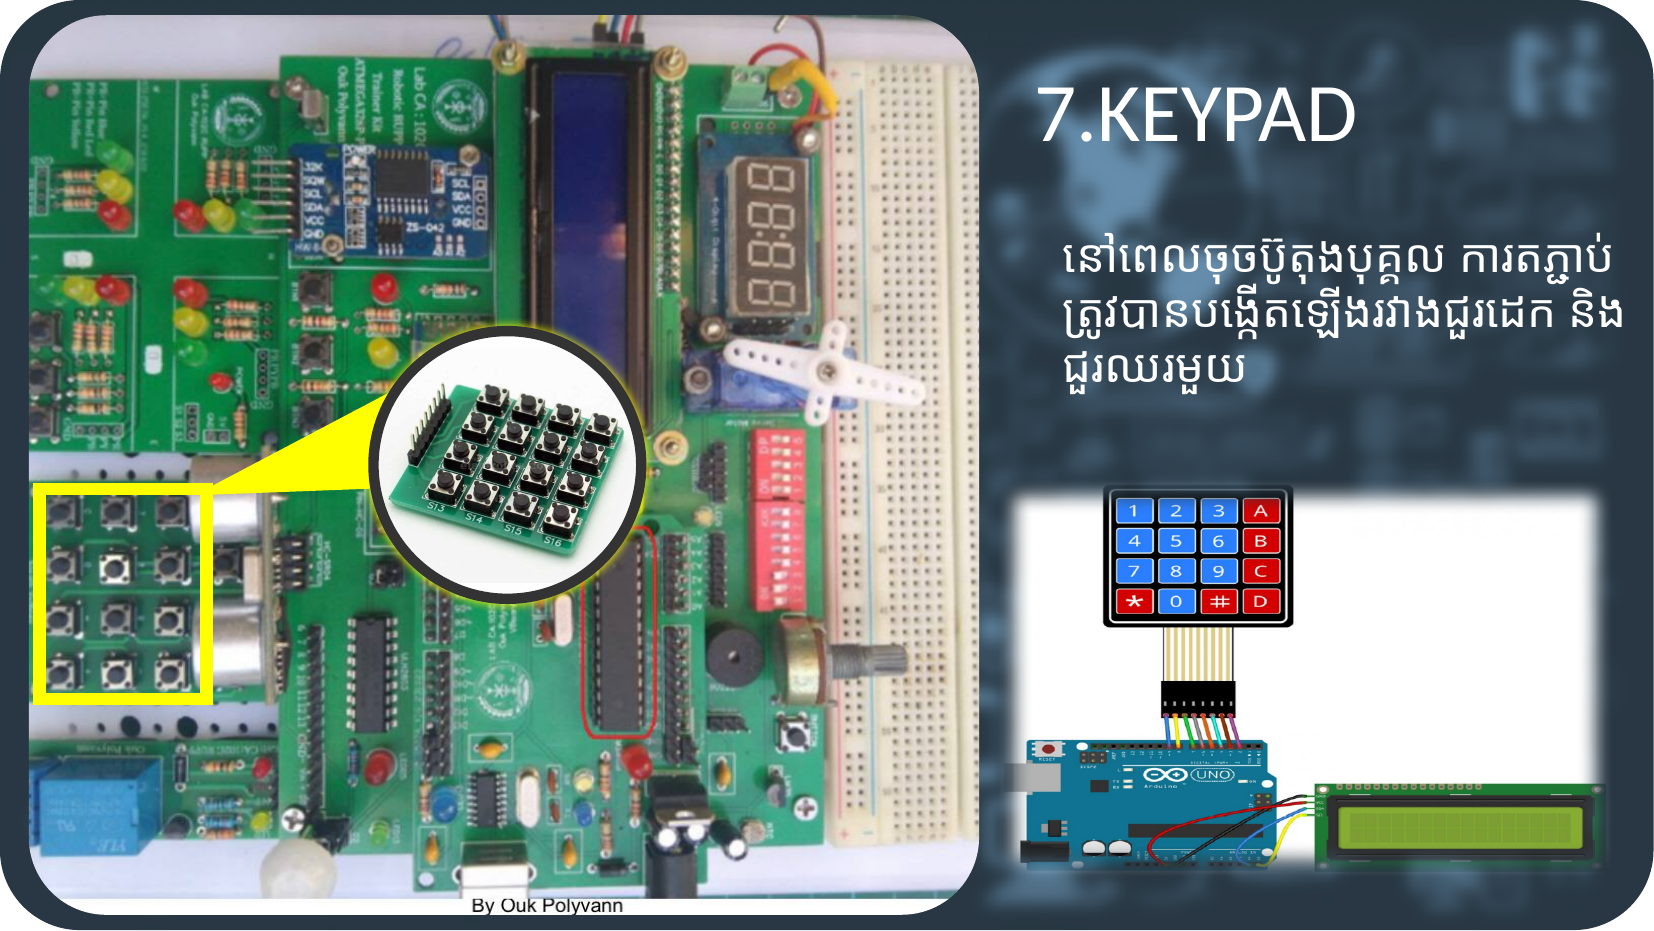

7.KEYPAD
នៅពេលចុចប៊ូតុងបុគ្គល ការតភ្ជាប់ត្រូវបានបង្កើតឡើងរវាងជួរដេក និងជួរឈរមួយ
This Photo by Unknown Author is licensed under CC BY